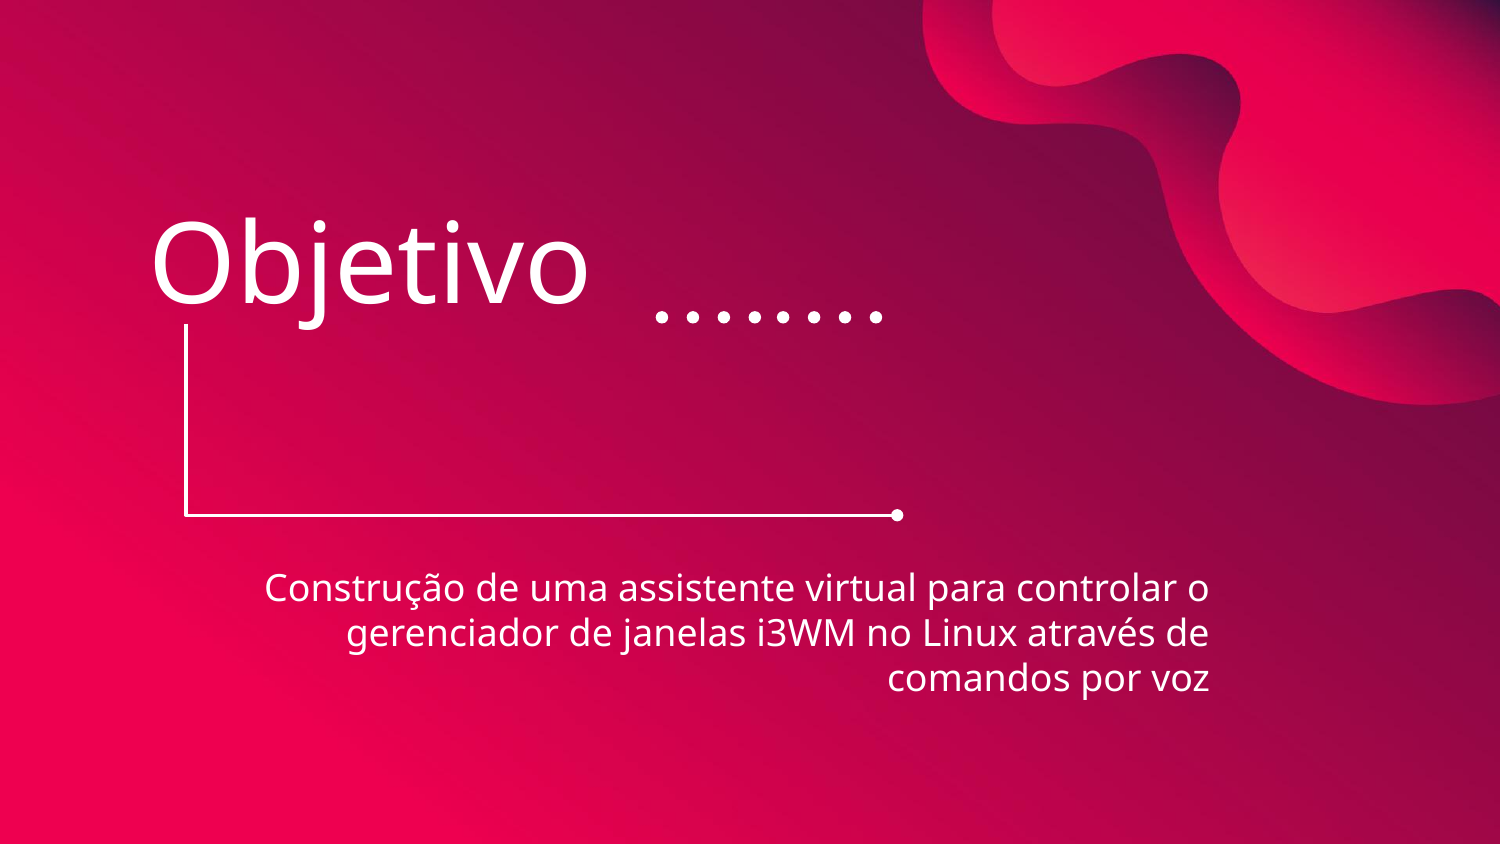

Objetivo
Construção de uma assistente virtual para controlar o gerenciador de janelas i3WM no Linux através de comandos por voz